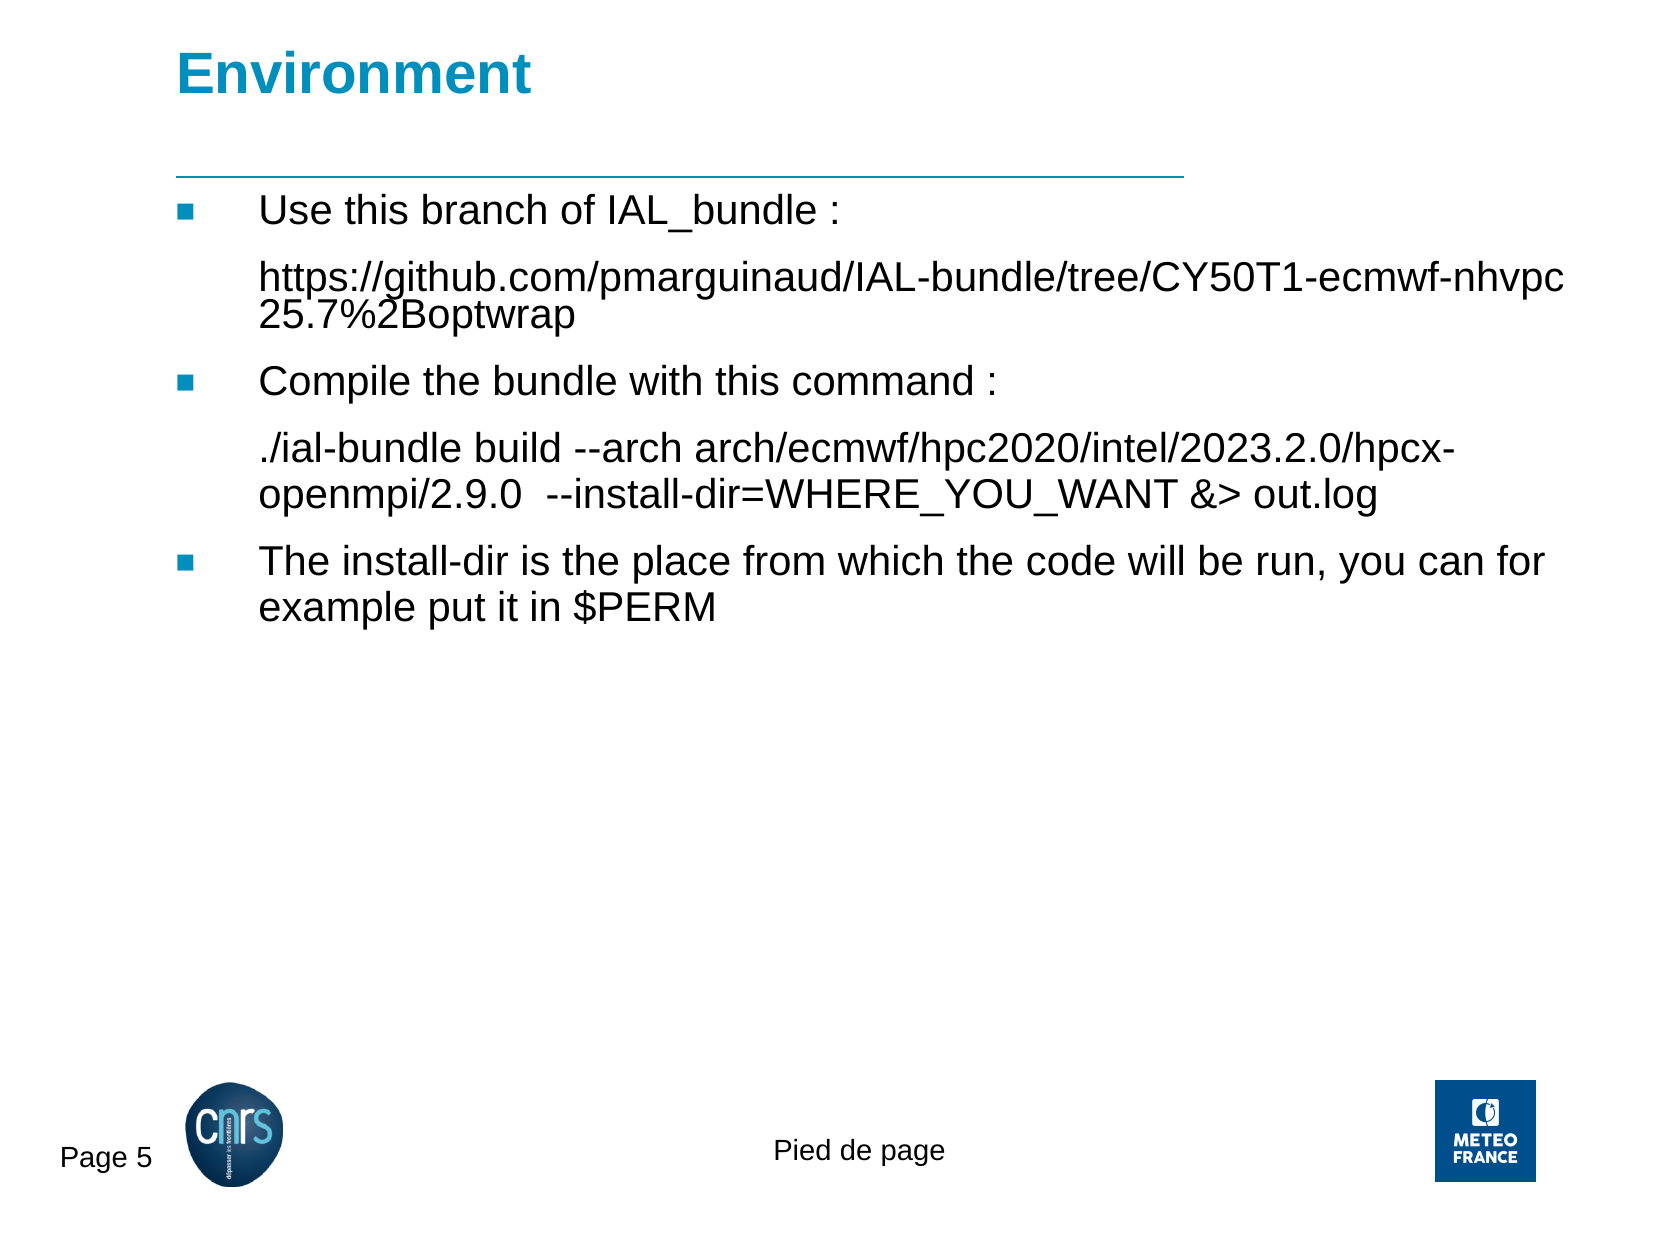

# Environment
Use this branch of IAL_bundle :
https://github.com/pmarguinaud/IAL-bundle/tree/CY50T1-ecmwf-nhvpc25.7%2Boptwrap
Compile the bundle with this command :
./ial-bundle build --arch arch/ecmwf/hpc2020/intel/2023.2.0/hpcx-openmpi/2.9.0 --install-dir=WHERE_YOU_WANT &> out.log
The install-dir is the place from which the code will be run, you can for example put it in $PERM
Pied de page
5